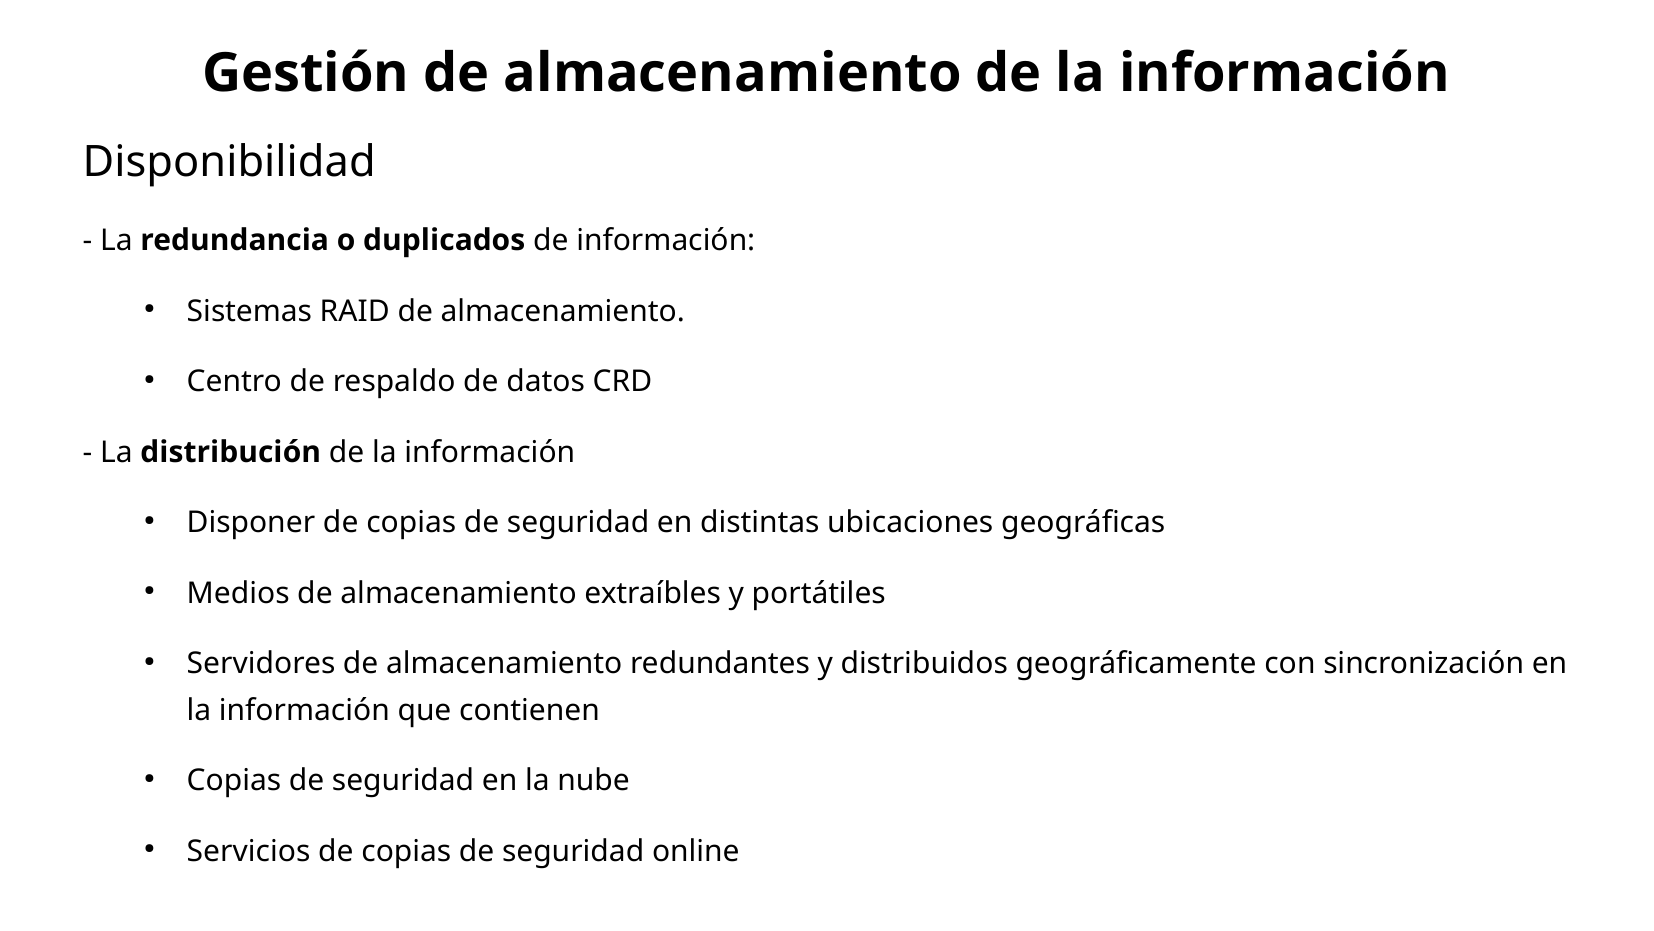

# Gestión de almacenamiento de la información
Disponibilidad
- La redundancia o duplicados de información:
Sistemas RAID de almacenamiento.
Centro de respaldo de datos CRD
- La distribución de la información
Disponer de copias de seguridad en distintas ubicaciones geográficas
Medios de almacenamiento extraíbles y portátiles
Servidores de almacenamiento redundantes y distribuidos geográficamente con sincronización en la información que contienen
Copias de seguridad en la nube
Servicios de copias de seguridad online